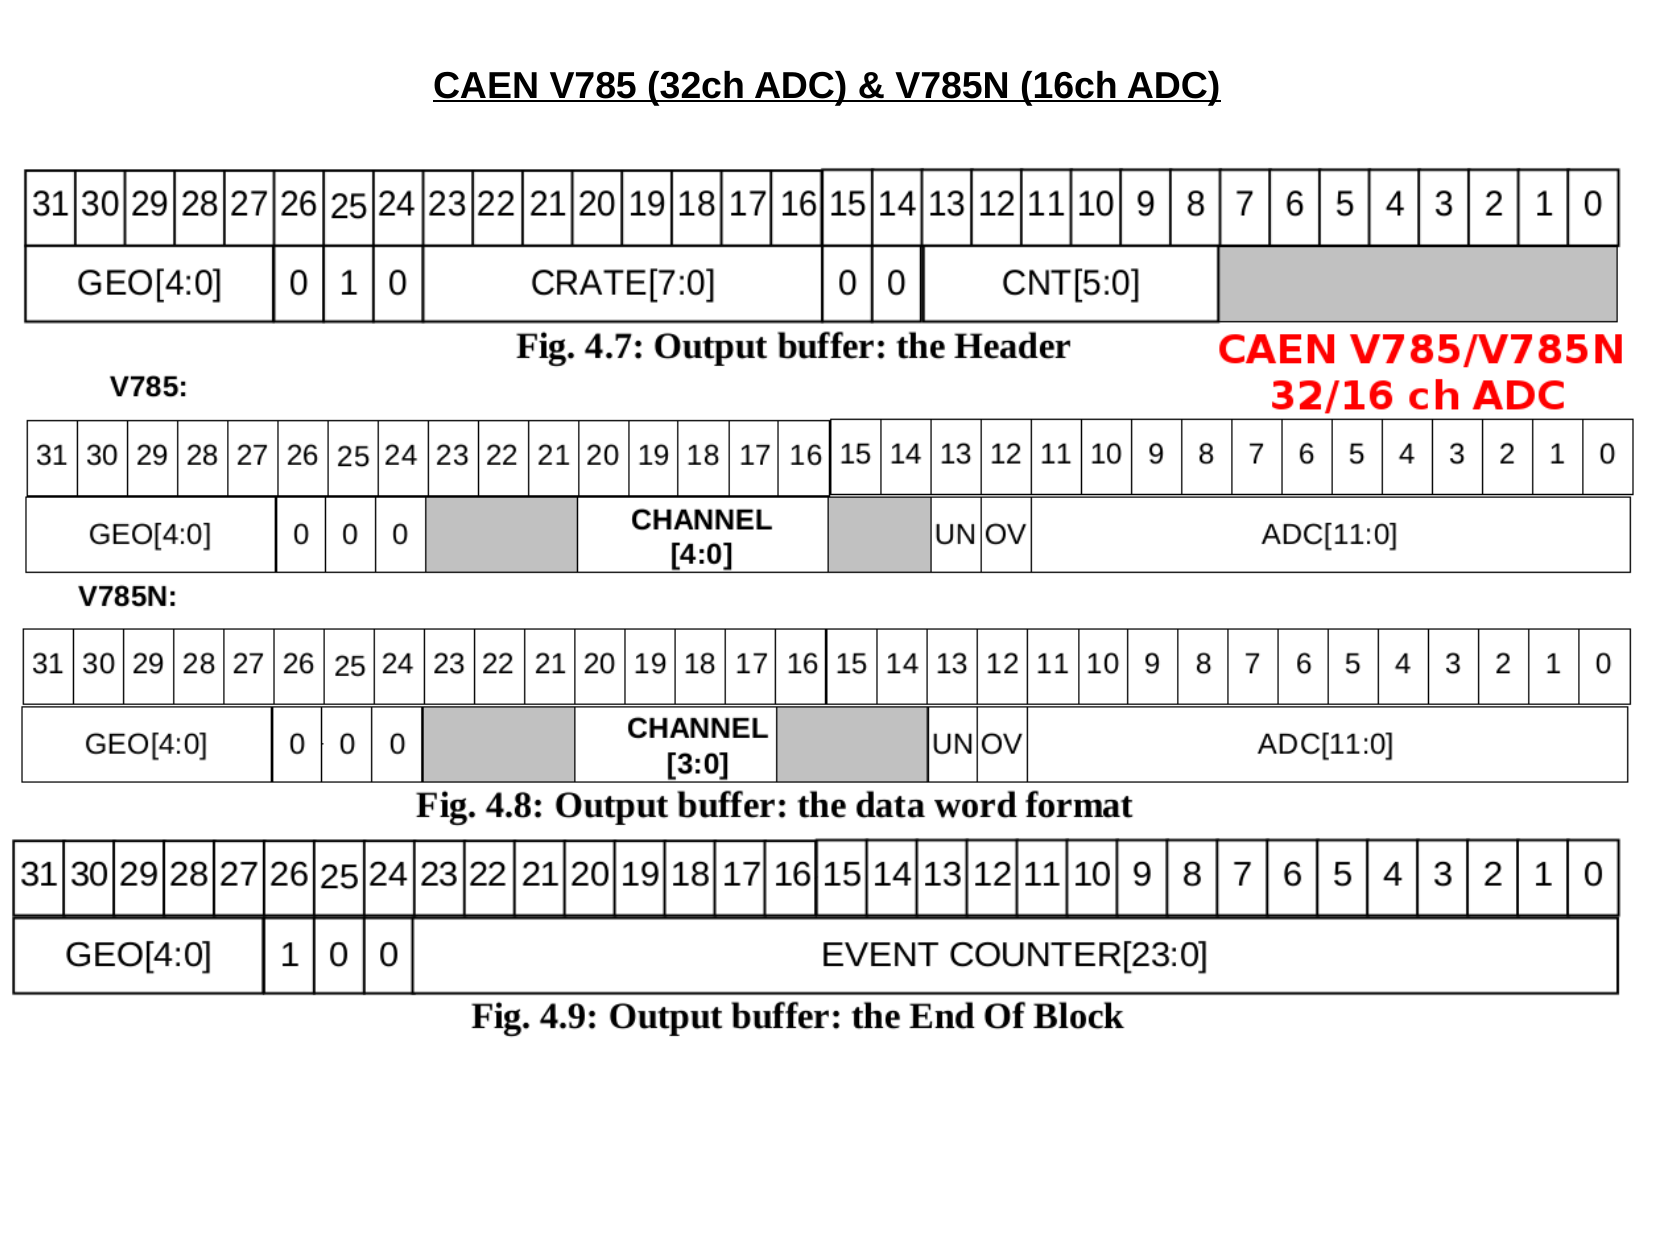

CAEN V785 (32ch ADC) & V785N (16ch ADC)